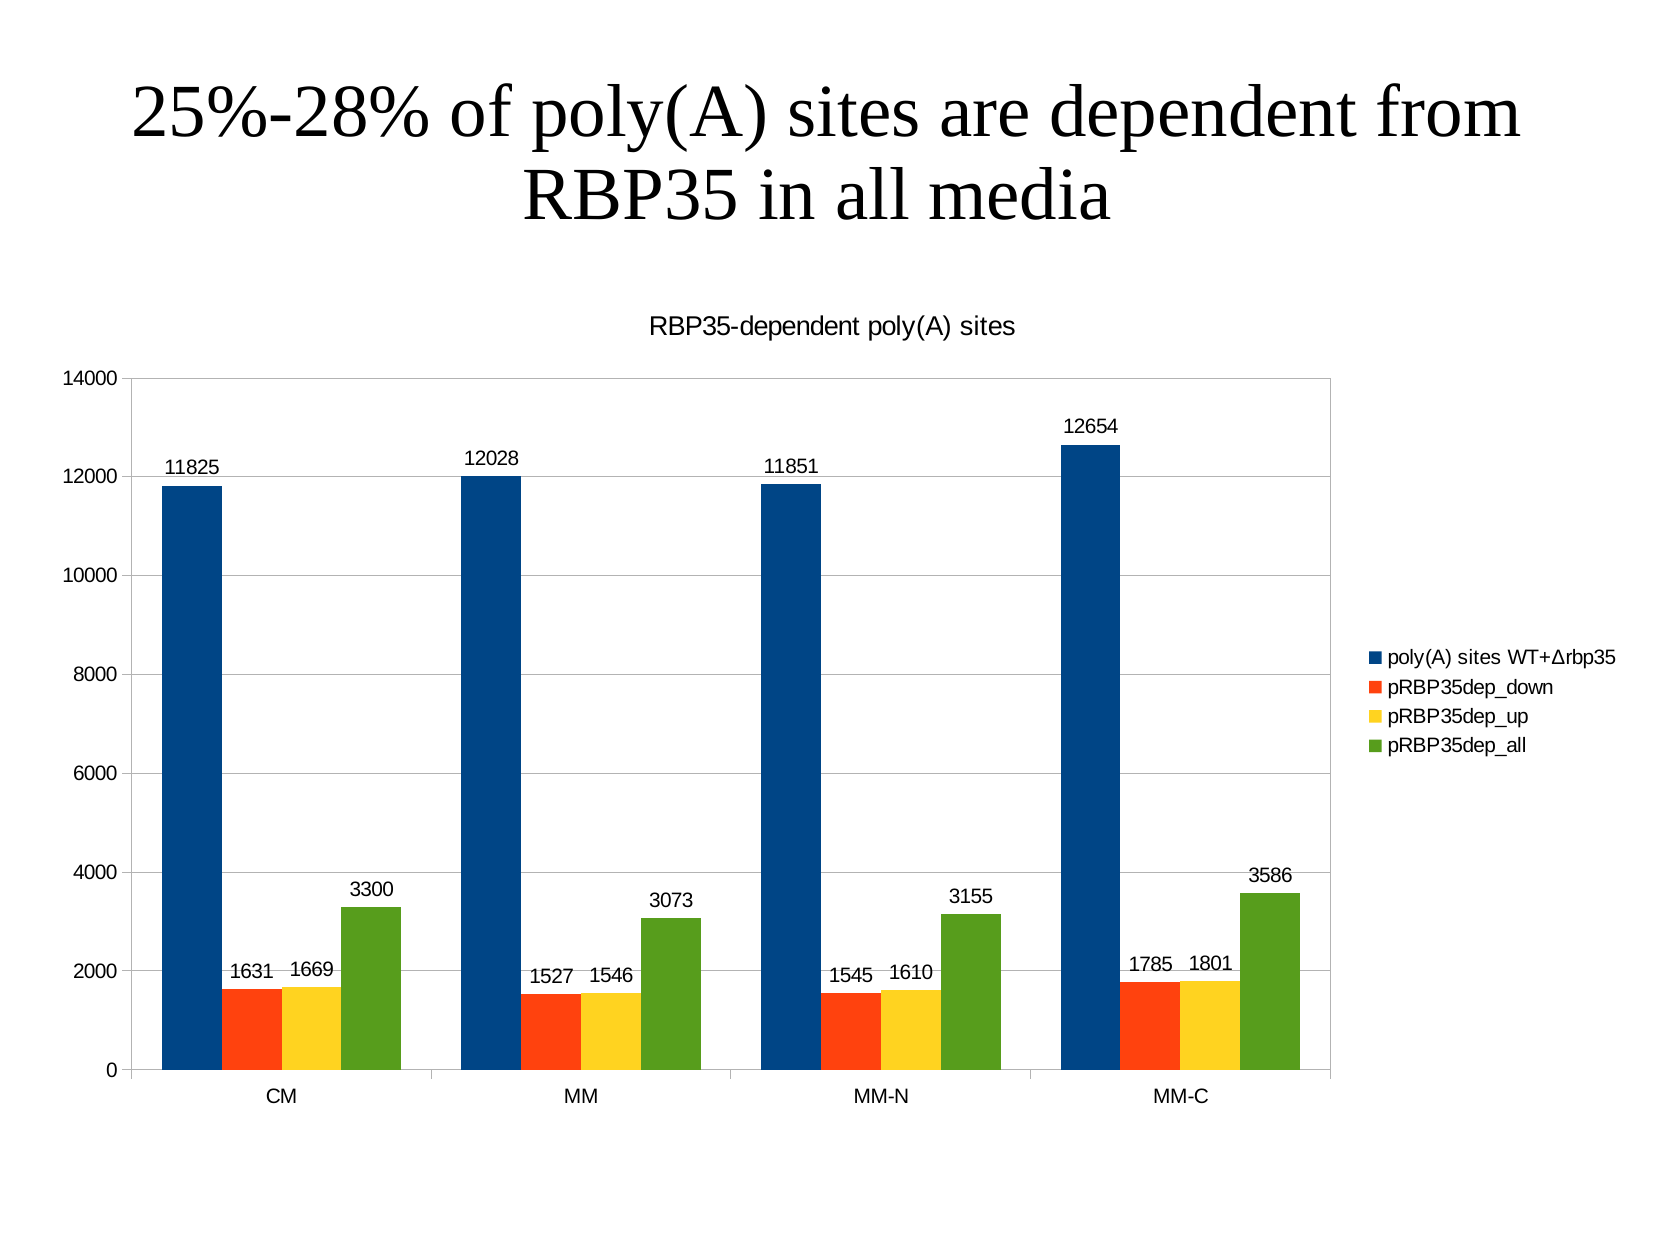

# 25%-28% of poly(A) sites are dependent from RBP35 in all media
### Chart: RBP35-dependent poly(A) sites
| Category | poly(A) sites WT+Δrbp35 | pRBP35dep_down | pRBP35dep_up | pRBP35dep_all |
|---|---|---|---|---|
| CM | 11825.0 | 1631.0 | 1669.0 | 3300.0 |
| MM | 12028.0 | 1527.0 | 1546.0 | 3073.0 |
| MM-N | 11851.0 | 1545.0 | 1610.0 | 3155.0 |
| MM-C | 12654.0 | 1785.0 | 1801.0 | 3586.0 |